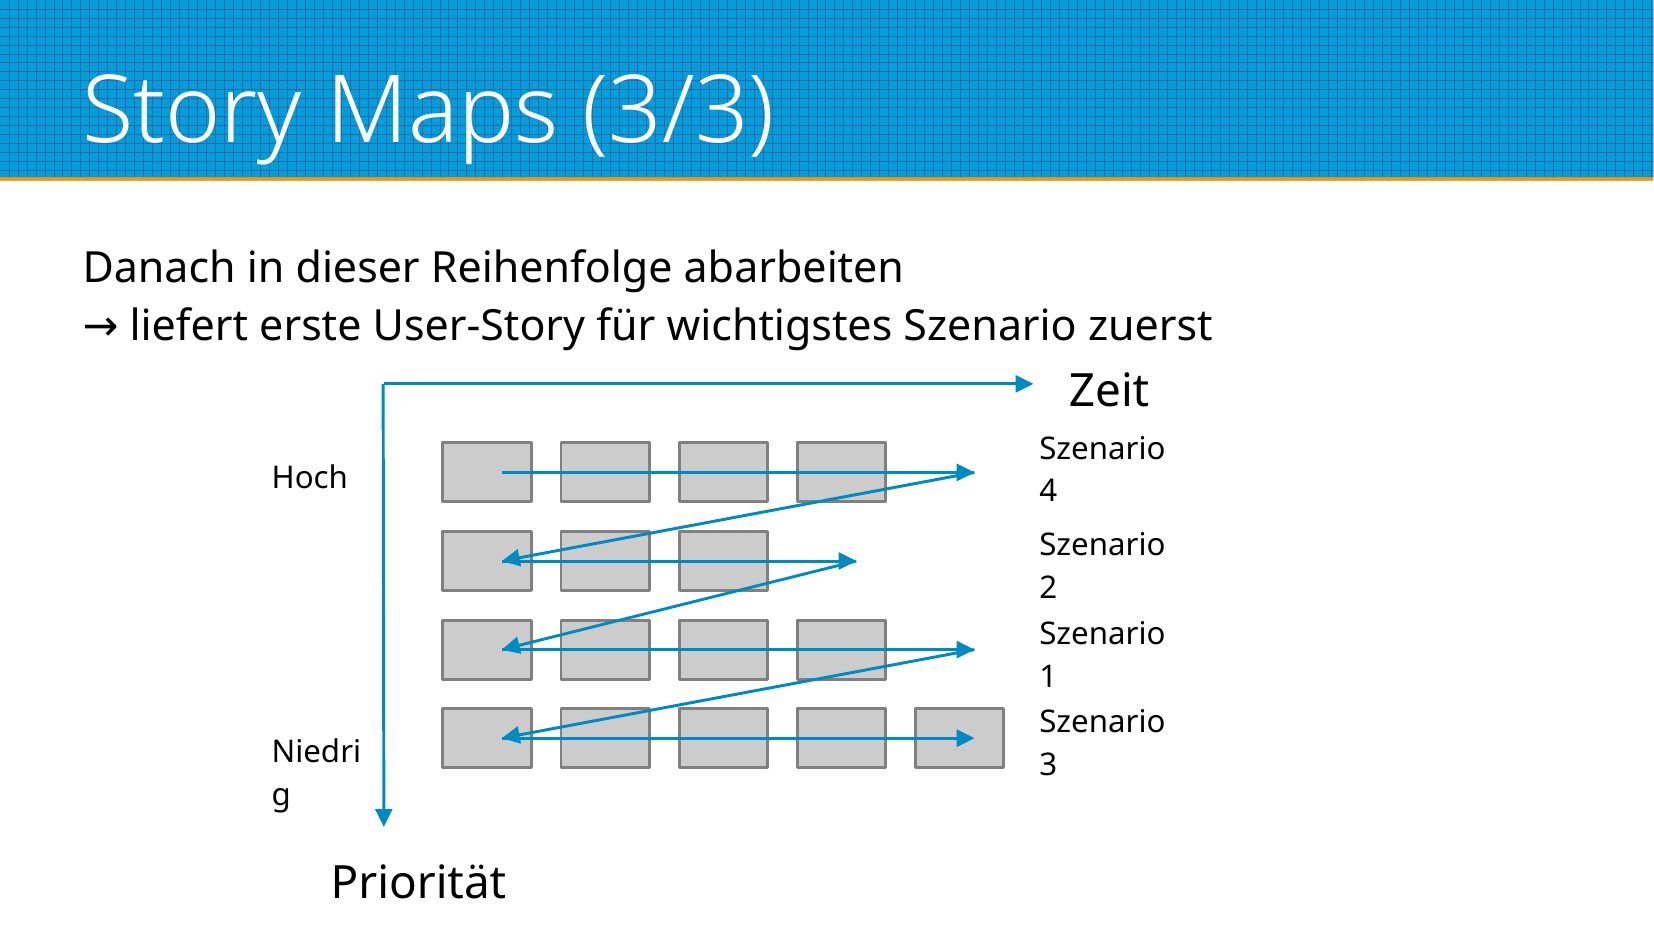

# Story Maps (3/3)
Danach in dieser Reihenfolge abarbeiten
→ liefert erste User-Story für wichtigstes Szenario zuerst
Zeit
Szenario 4
Hoch
Szenario 2
Szenario 1
Szenario 3
Niedrig
Priorität